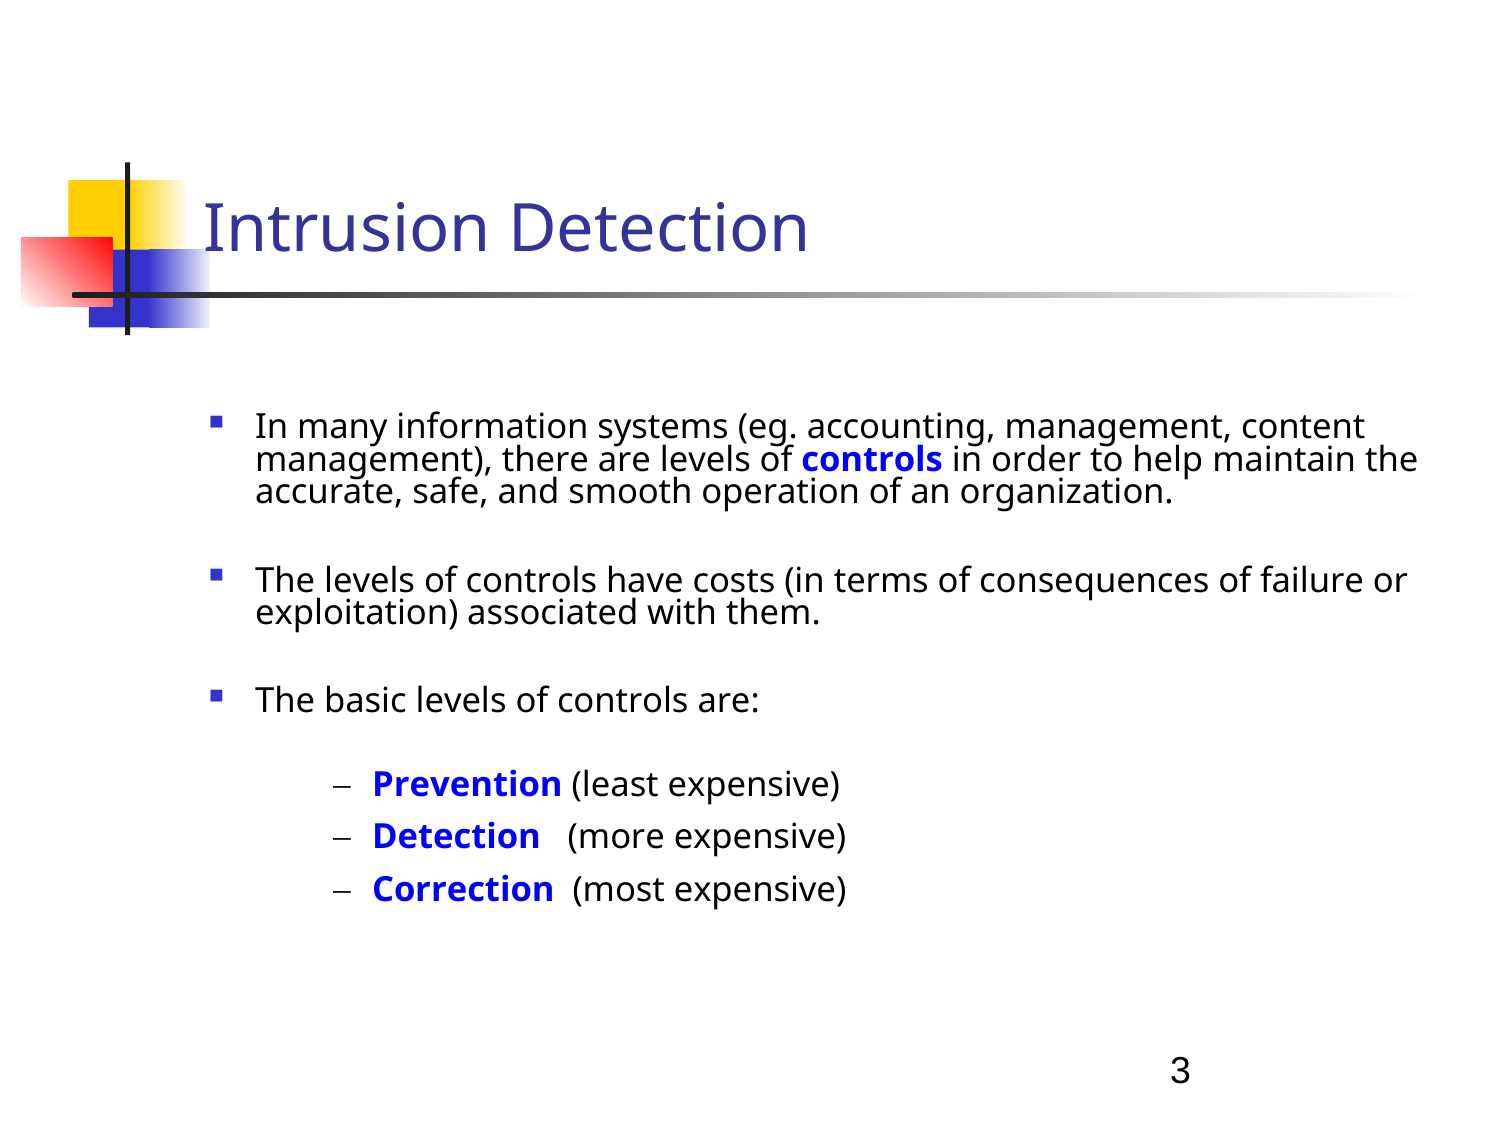

# Intrusion Detection
In many information systems (eg. accounting, management, content management), there are levels of controls in order to help maintain the accurate, safe, and smooth operation of an organization.
The levels of controls have costs (in terms of consequences of failure or exploitation) associated with them.
The basic levels of controls are:
Prevention (least expensive)
Detection (more expensive)
Correction (most expensive)
3